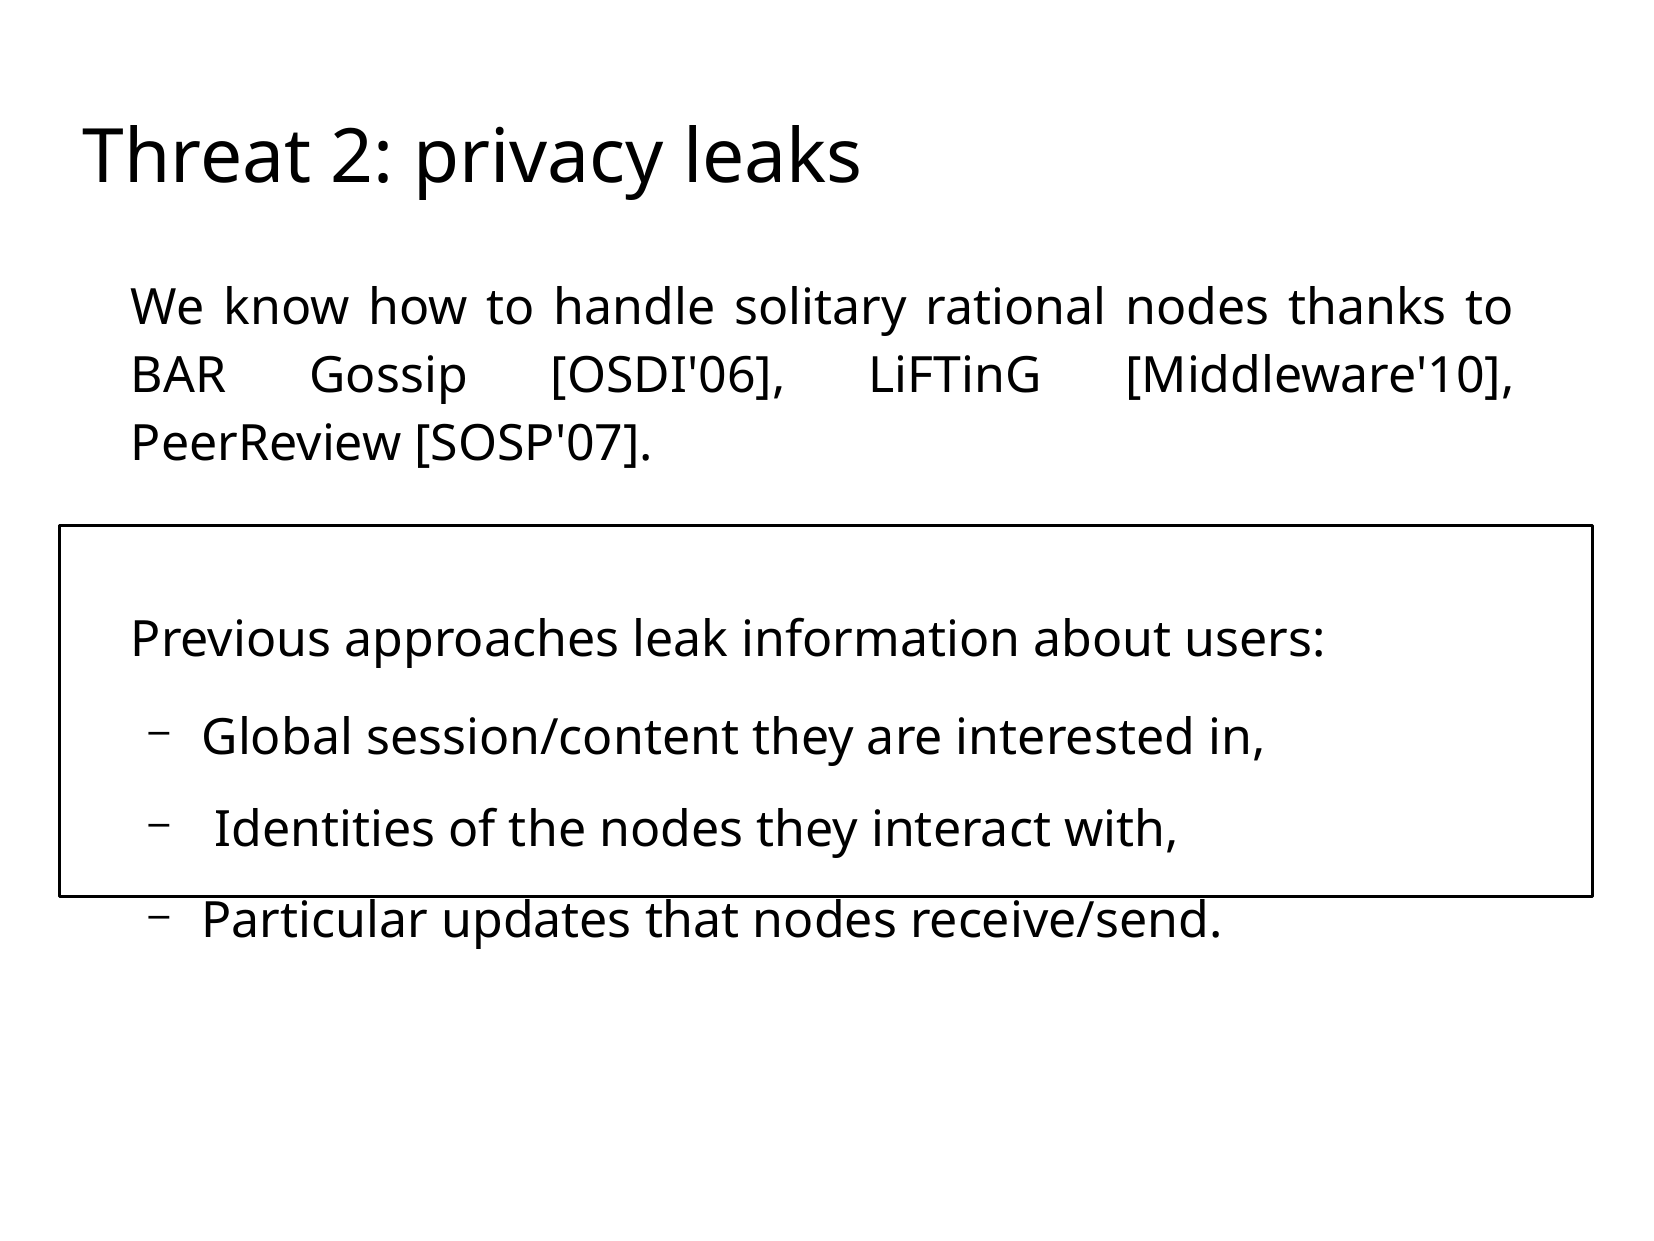

# Threat 2: privacy leaks
We know how to handle solitary rational nodes thanks to BAR Gossip [OSDI'06], LiFTinG [Middleware'10], PeerReview [SOSP'07].
Previous approaches leak information about users:
Global session/content they are interested in,
 Identities of the nodes they interact with,
Particular updates that nodes receive/send.